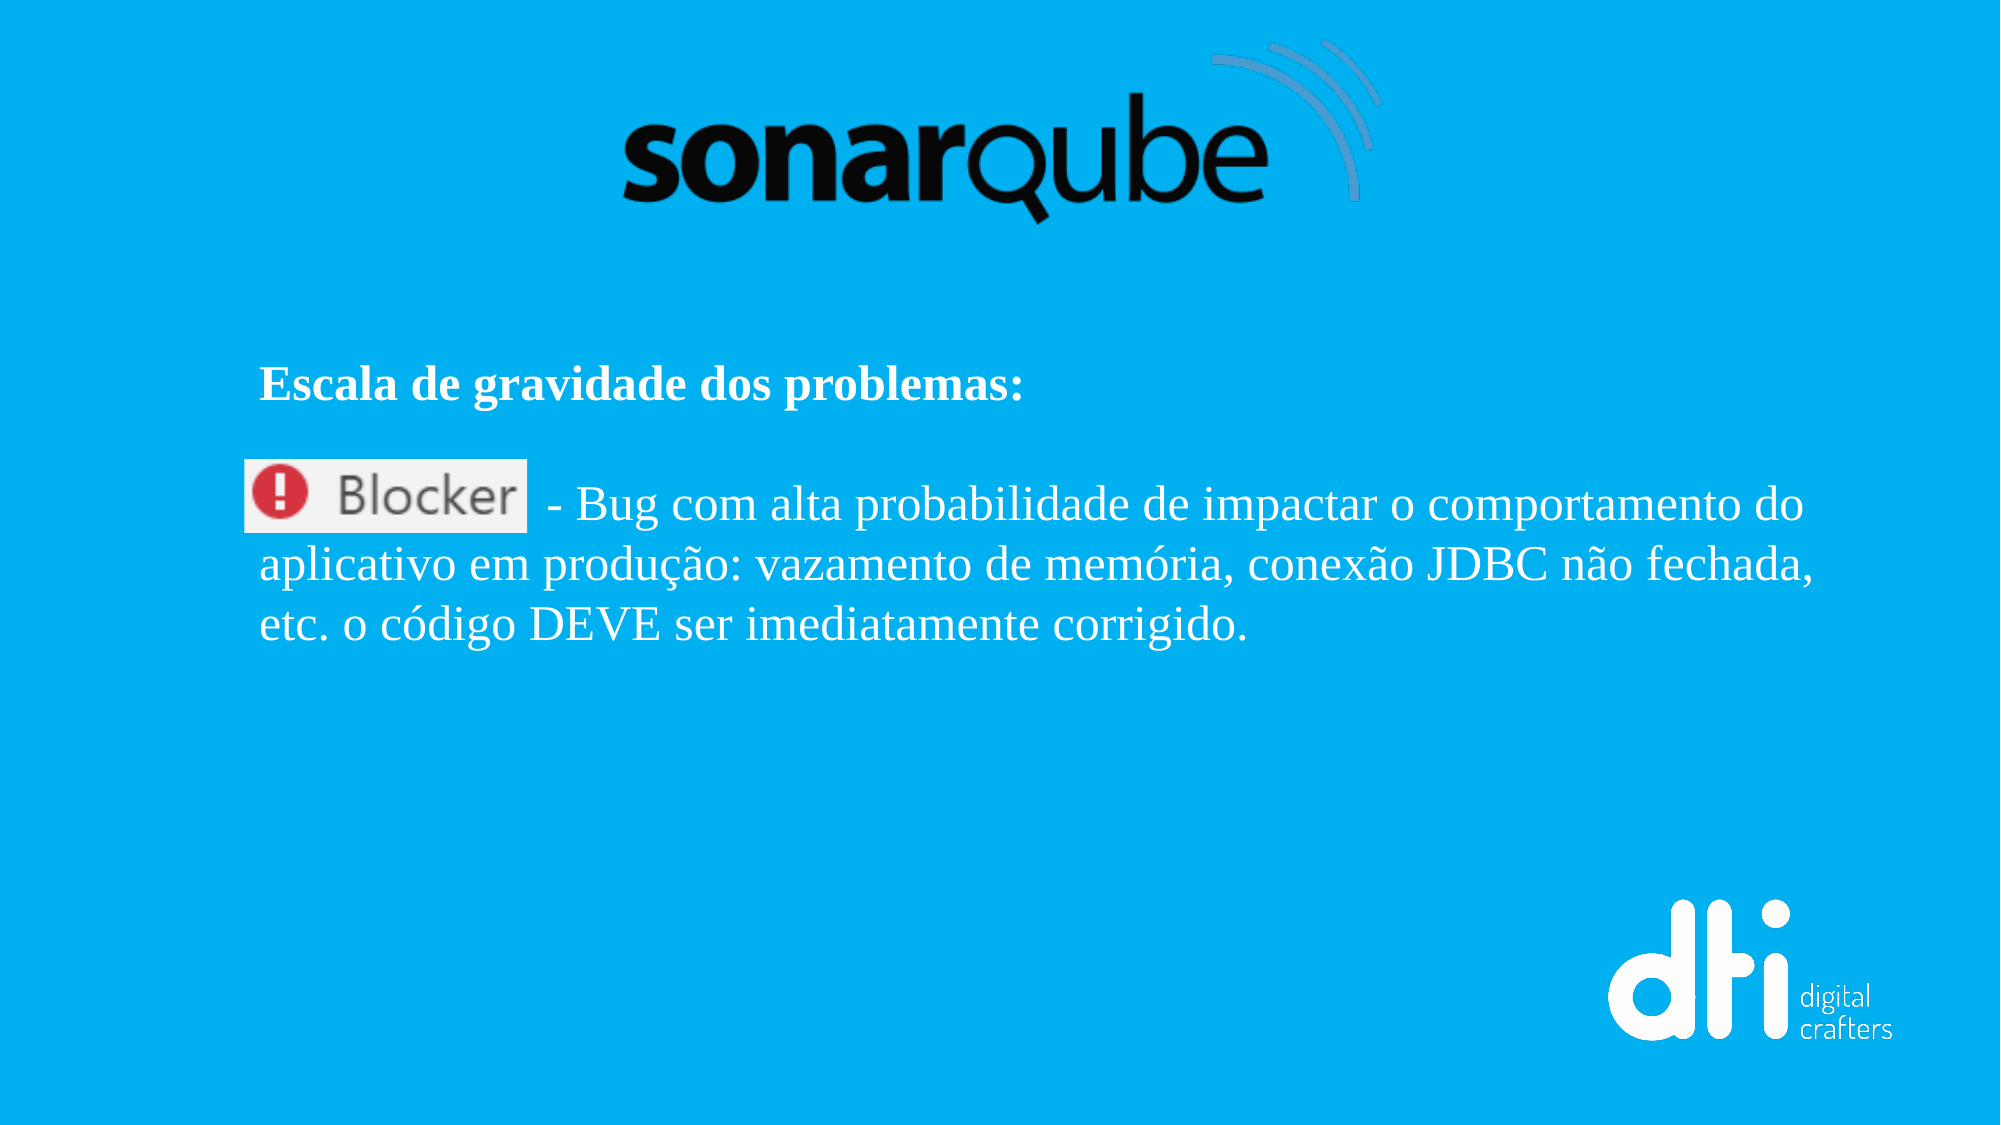

Escala de gravidade dos problemas:
                       - Bug com alta probabilidade de impactar o comportamento do aplicativo em produção: vazamento de memória, conexão JDBC não fechada, etc. o código DEVE ser imediatamente corrigido.